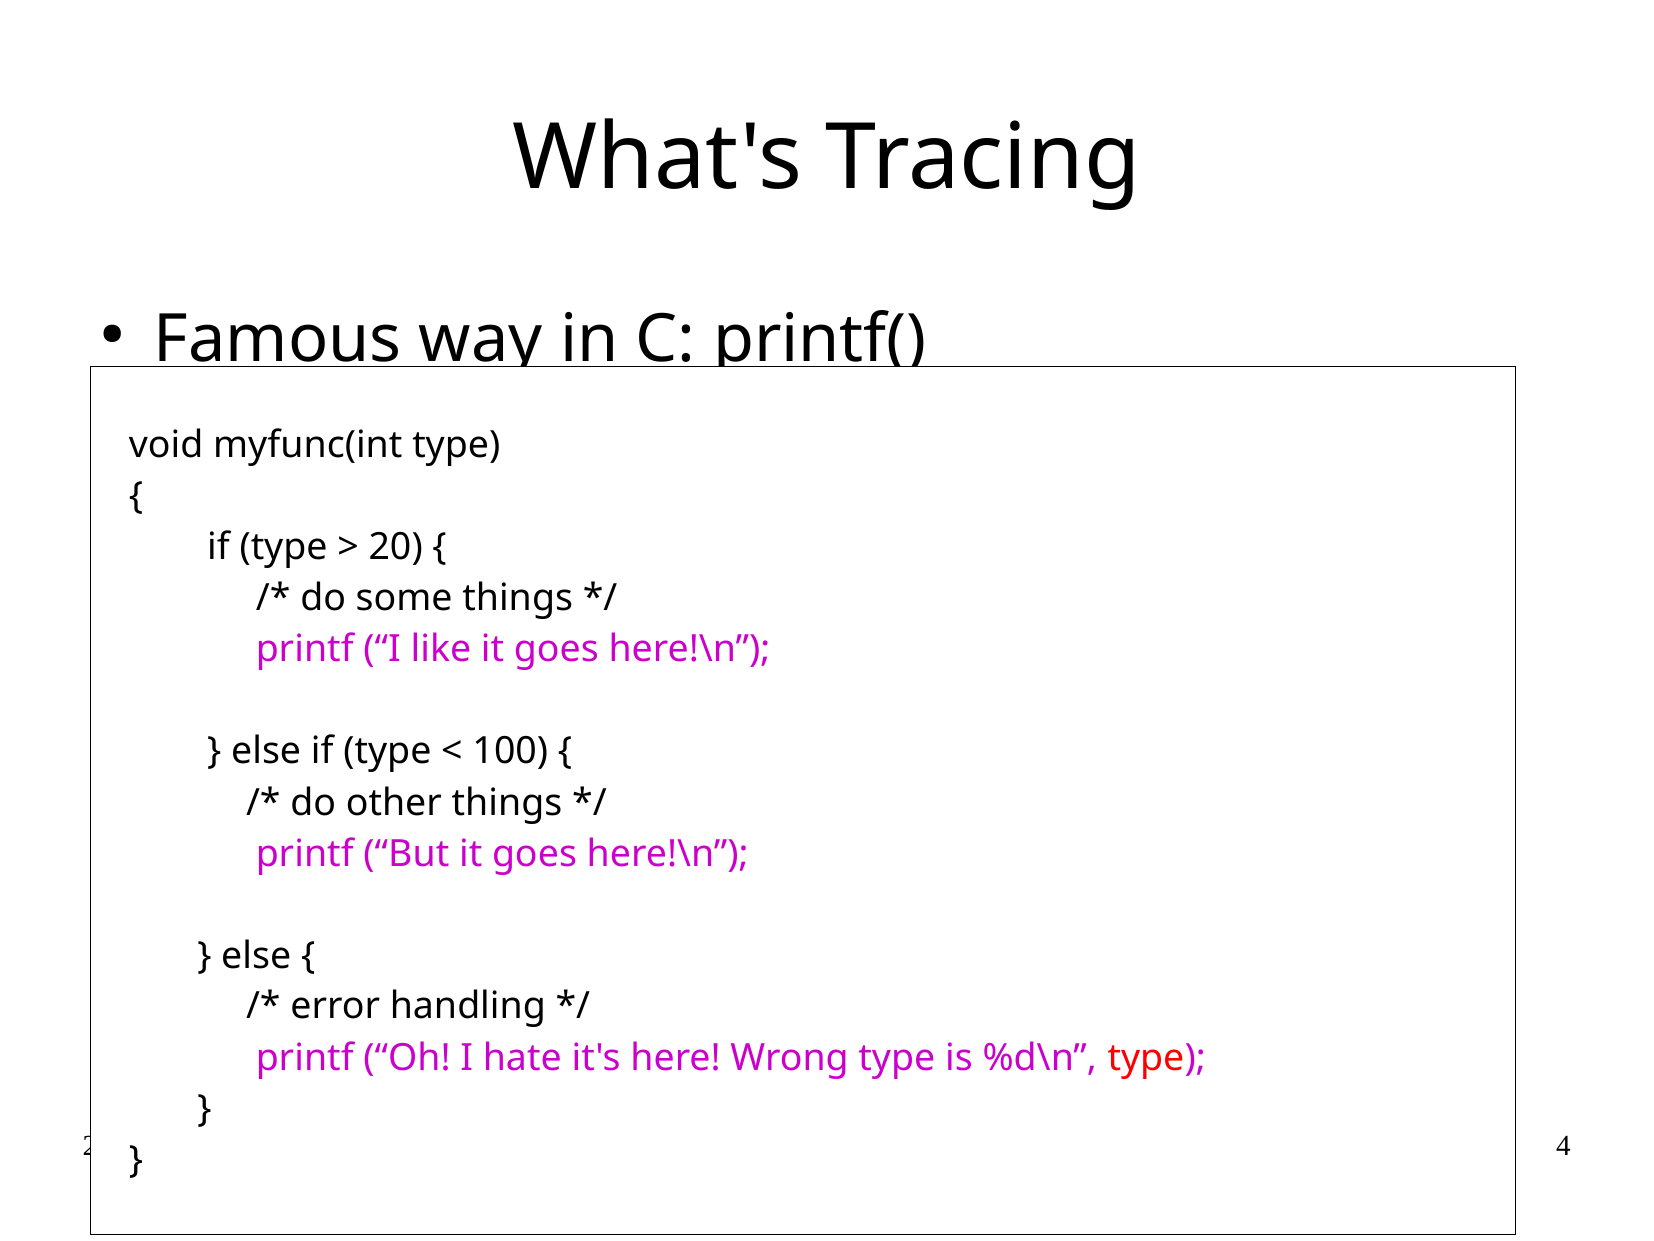

# What's Tracing
Famous way in C: printf()
 void myfunc(int type)
 {
 if (type > 20) {
 /* do some things */
 printf (“I like it goes here!\n”);
 } else if (type < 100) {
 /* do other things */
 printf (“But it goes here!\n”);
 } else {
 /* error handling */
 printf (“Oh! I hate it's here! Wrong type is %d\n”, type);
 }
 }
4